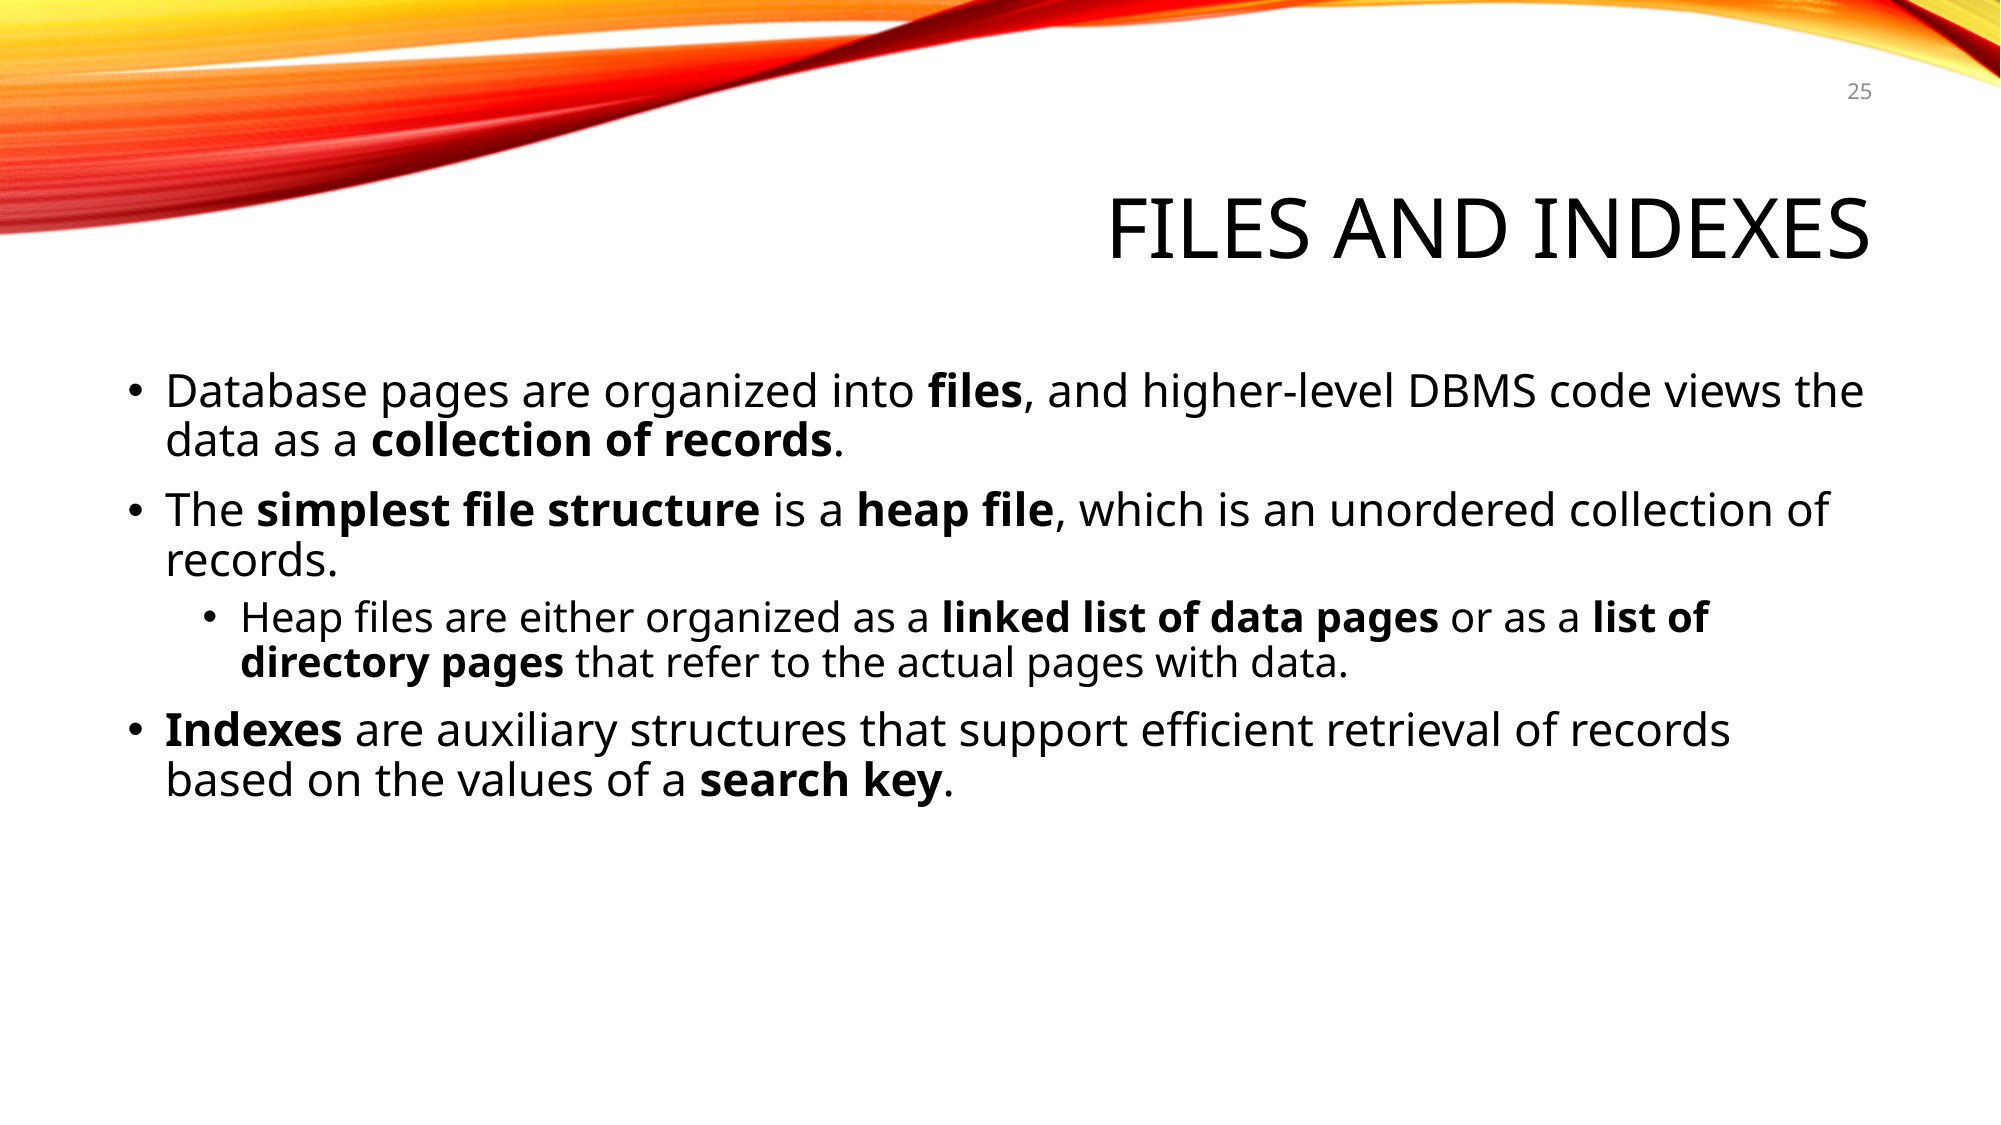

# Files and indexes
Database pages are organized into files, and higher-level DBMS code views the data as a collection of records.
The simplest file structure is a heap file, which is an unordered collection of records.
Heap files are either organized as a linked list of data pages or as a list of directory pages that refer to the actual pages with data.
Indexes are auxiliary structures that support efficient retrieval of records based on the values of a search key.